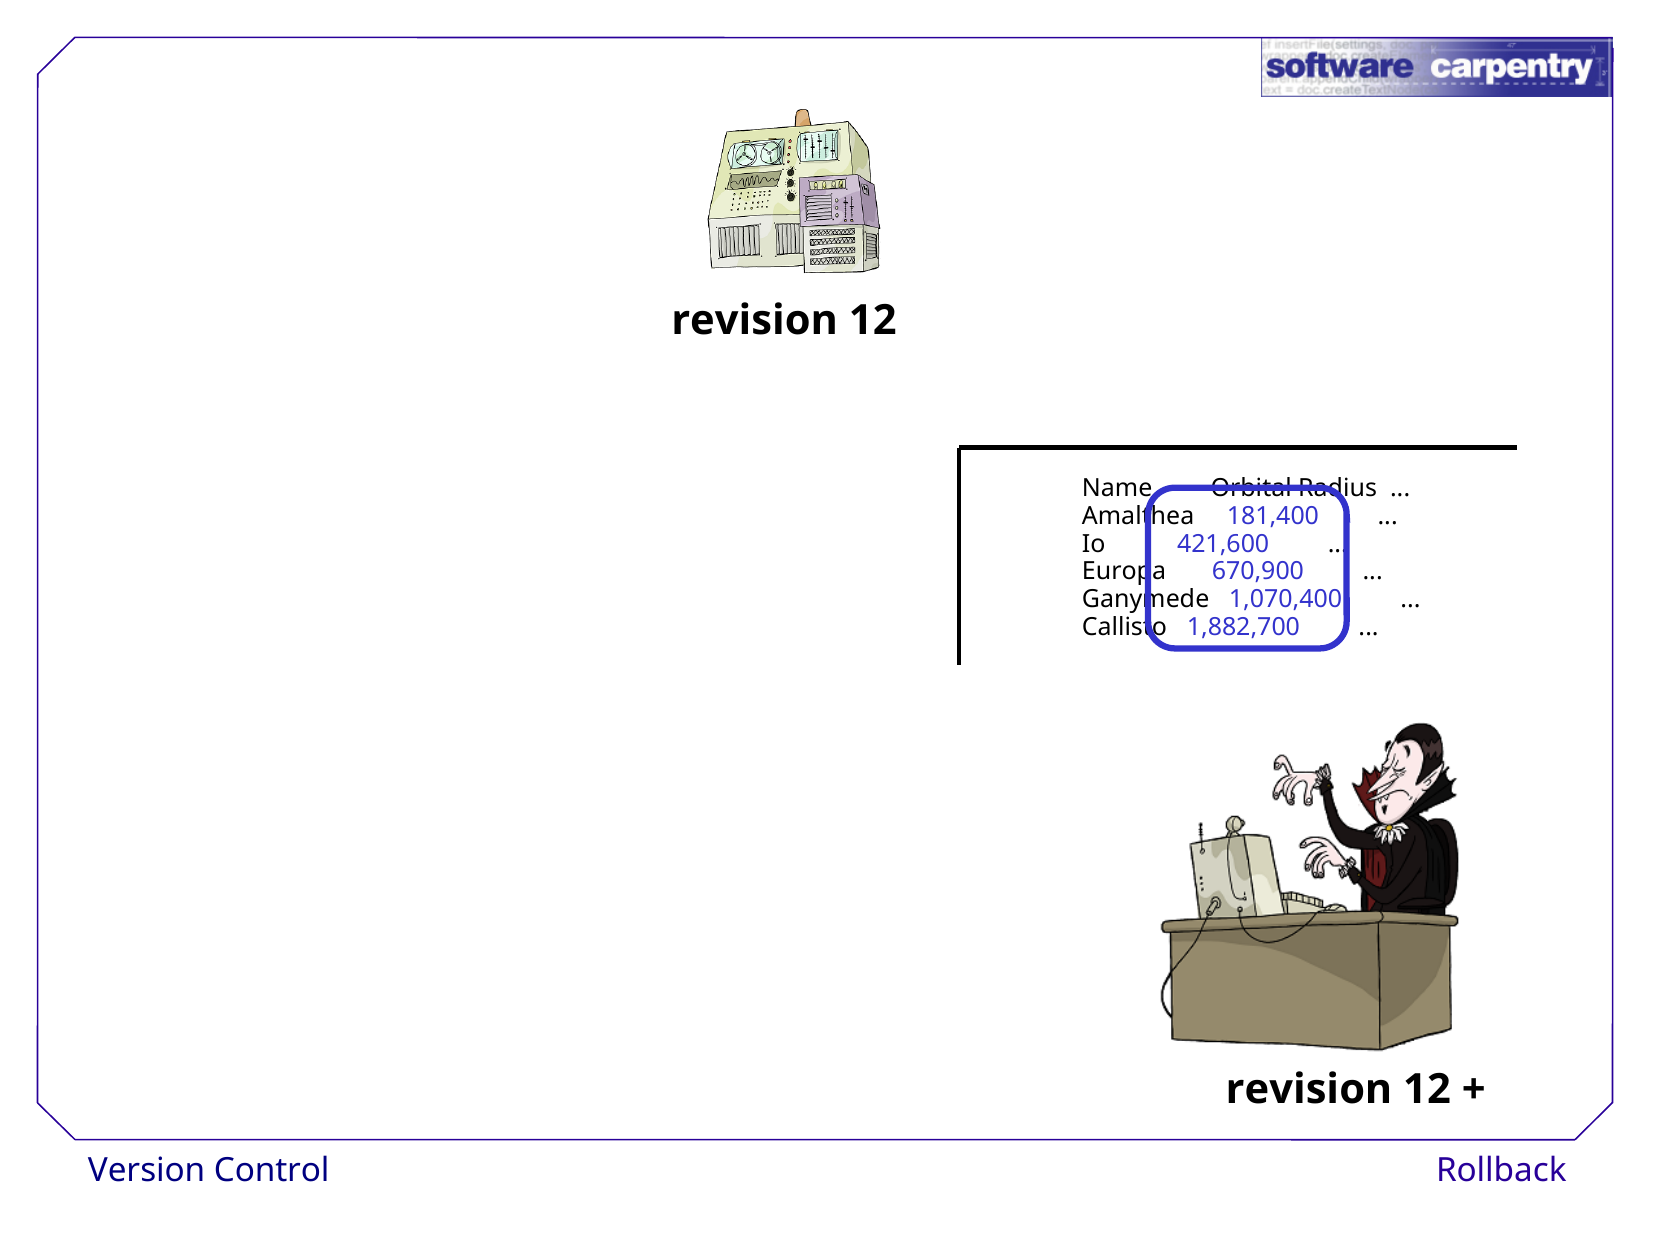

revision 12
Name Orbital Radius ...
Amalthea 181,400 ...
Io 421,600 ...
Europa 670,900 ...
Ganymede 1,070,400 ...
Callisto 1,882,700 ...
revision 12 +